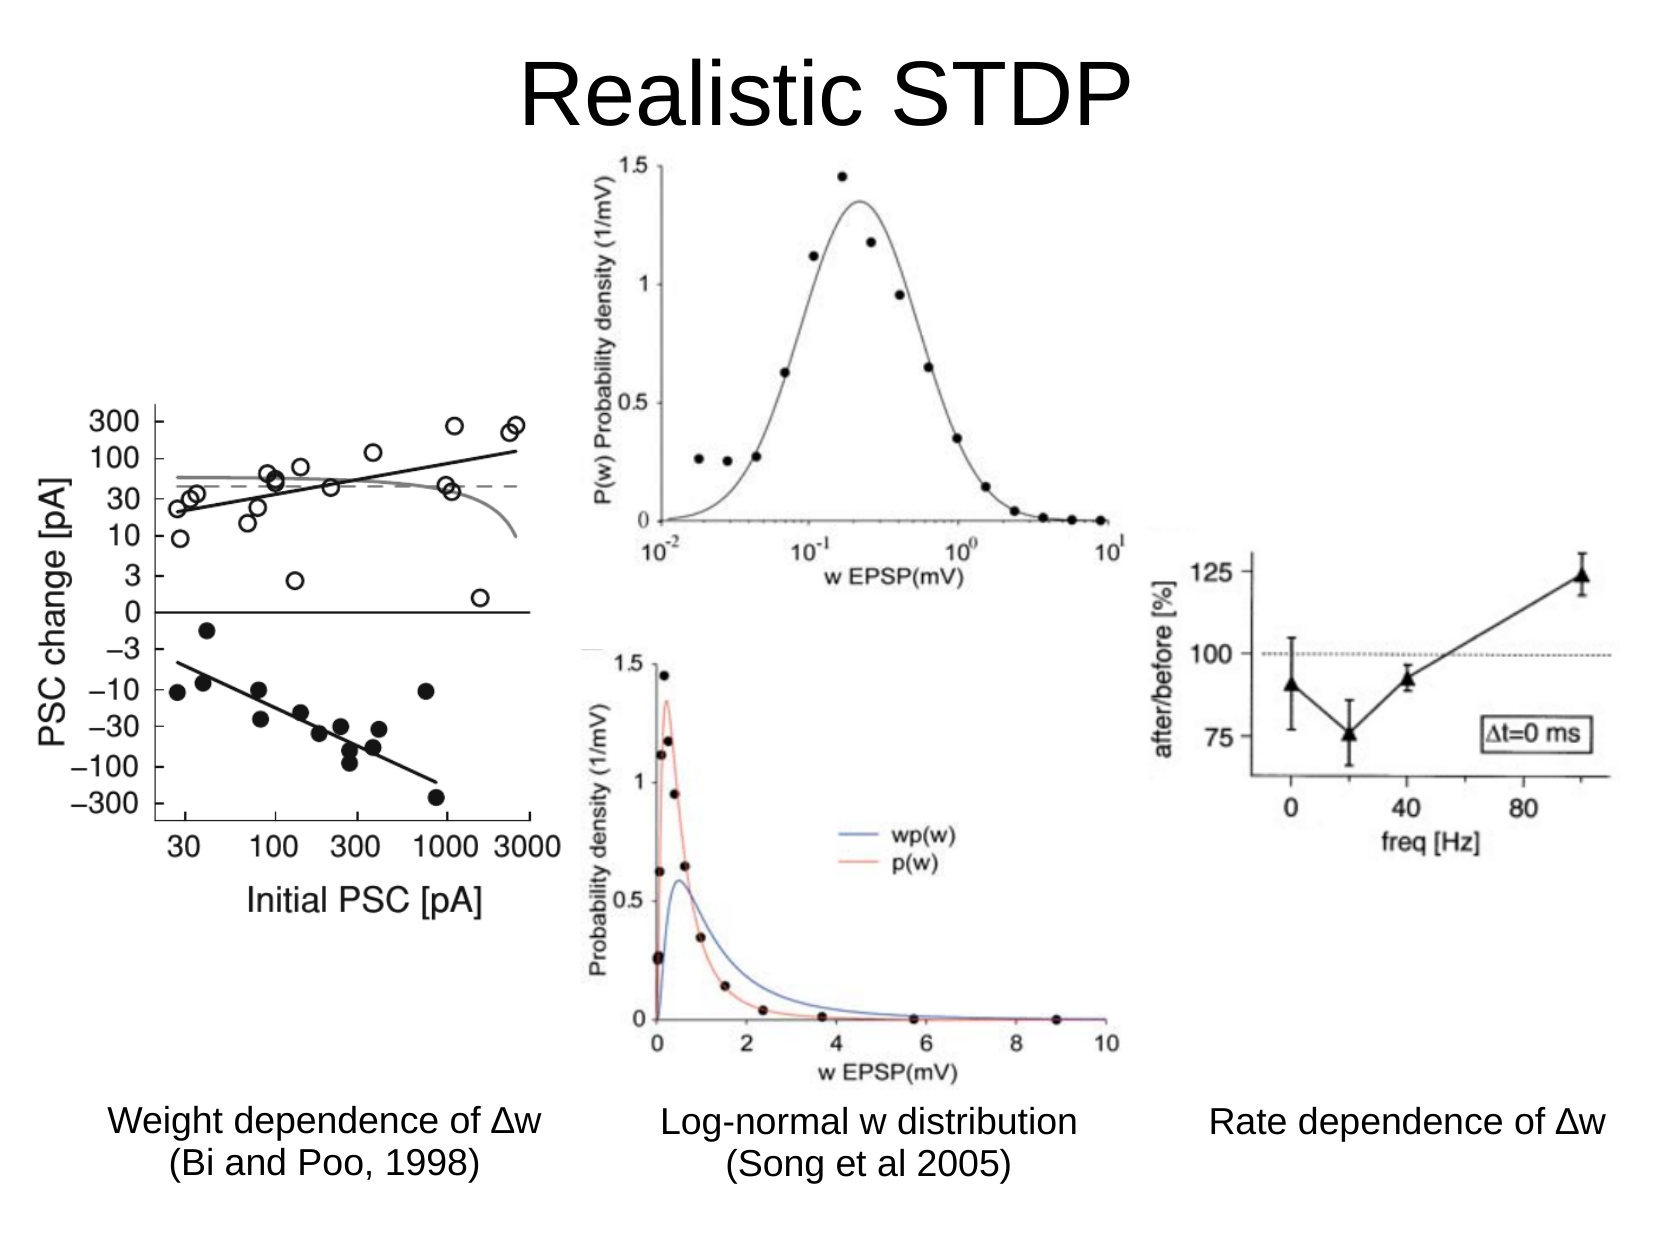

# Realistic STDP
Weight dependence of ∆w
(Bi and Poo, 1998)
Log-normal w distribution
(Song et al 2005)
Rate dependence of ∆w